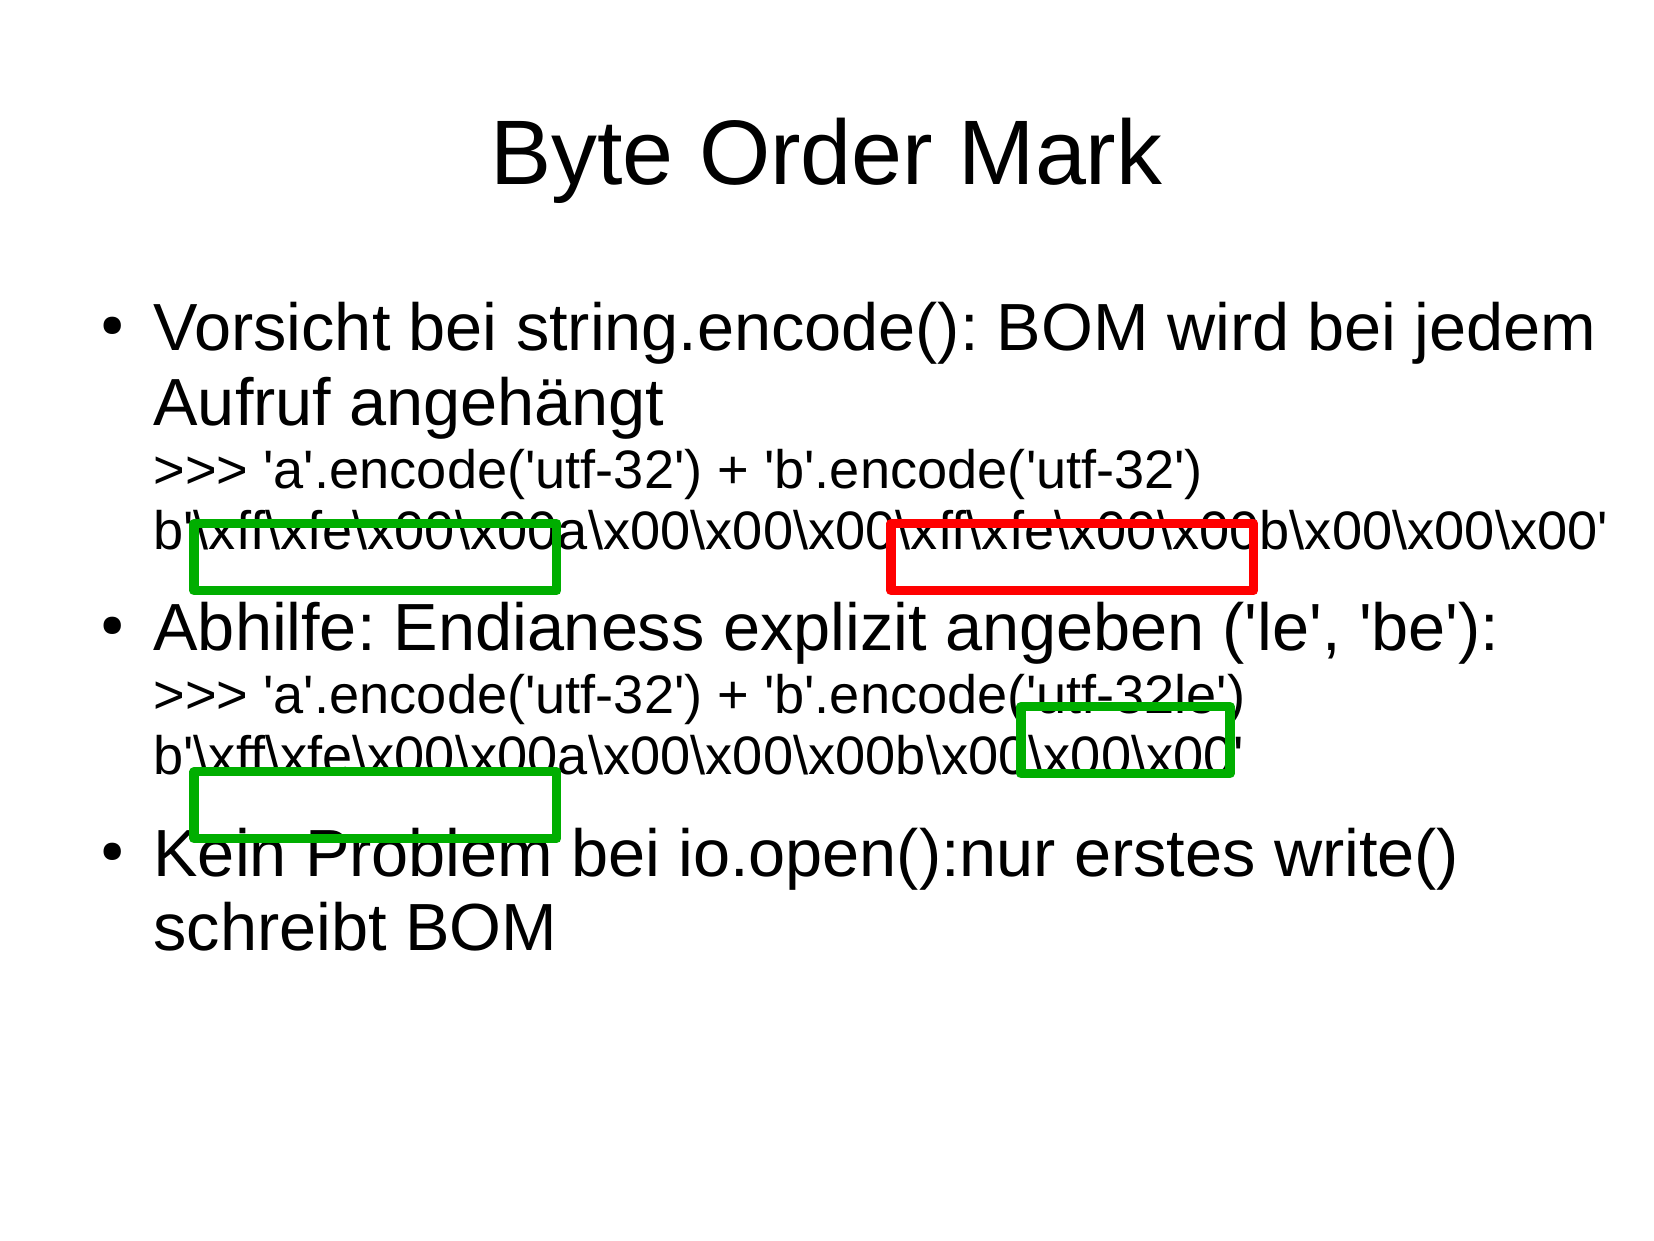

# Byte Order Mark
Vorsicht bei string.encode(): BOM wird bei jedem Aufruf angehängt
>>> 'a'.encode('utf-32') + 'b'.encode('utf-32')
b'\xff\xfe\x00\x00a\x00\x00\x00\xff\xfe\x00\x00b\x00\x00\x00'
Abhilfe: Endianess explizit angeben ('le', 'be'):
>>> 'a'.encode('utf-32') + 'b'.encode('utf-32le')
b'\xff\xfe\x00\x00a\x00\x00\x00b\x00\x00\x00'
Kein Problem bei io.open():nur erstes write() schreibt BOM